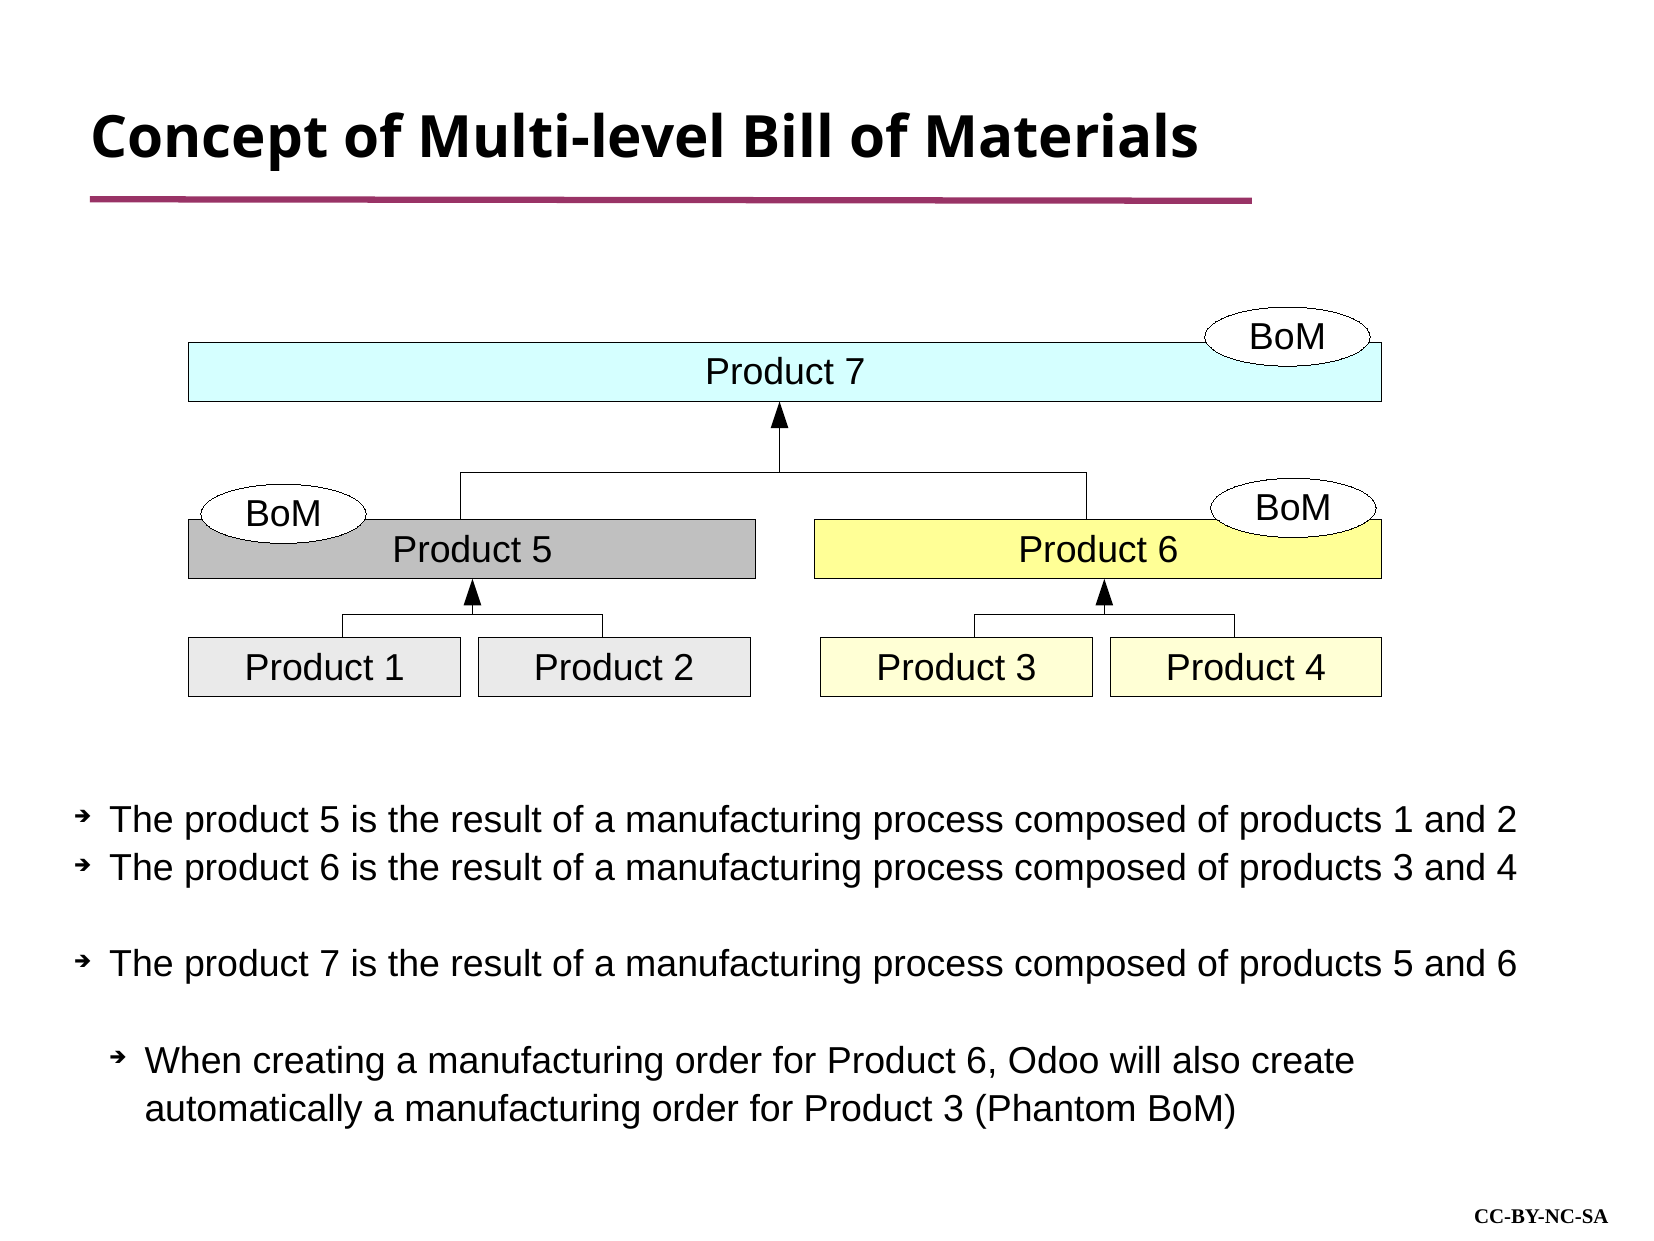

# Concept of Multi-level Bill of Materials
BoM
Product 7
BoM
BoM
Product 5
Product 6
Product 1
Product 2
Product 3
Product 4
The product 5 is the result of a manufacturing process composed of products 1 and 2
The product 6 is the result of a manufacturing process composed of products 3 and 4
The product 7 is the result of a manufacturing process composed of products 5 and 6
When creating a manufacturing order for Product 6, Odoo will also create automatically a manufacturing order for Product 3 (Phantom BoM)